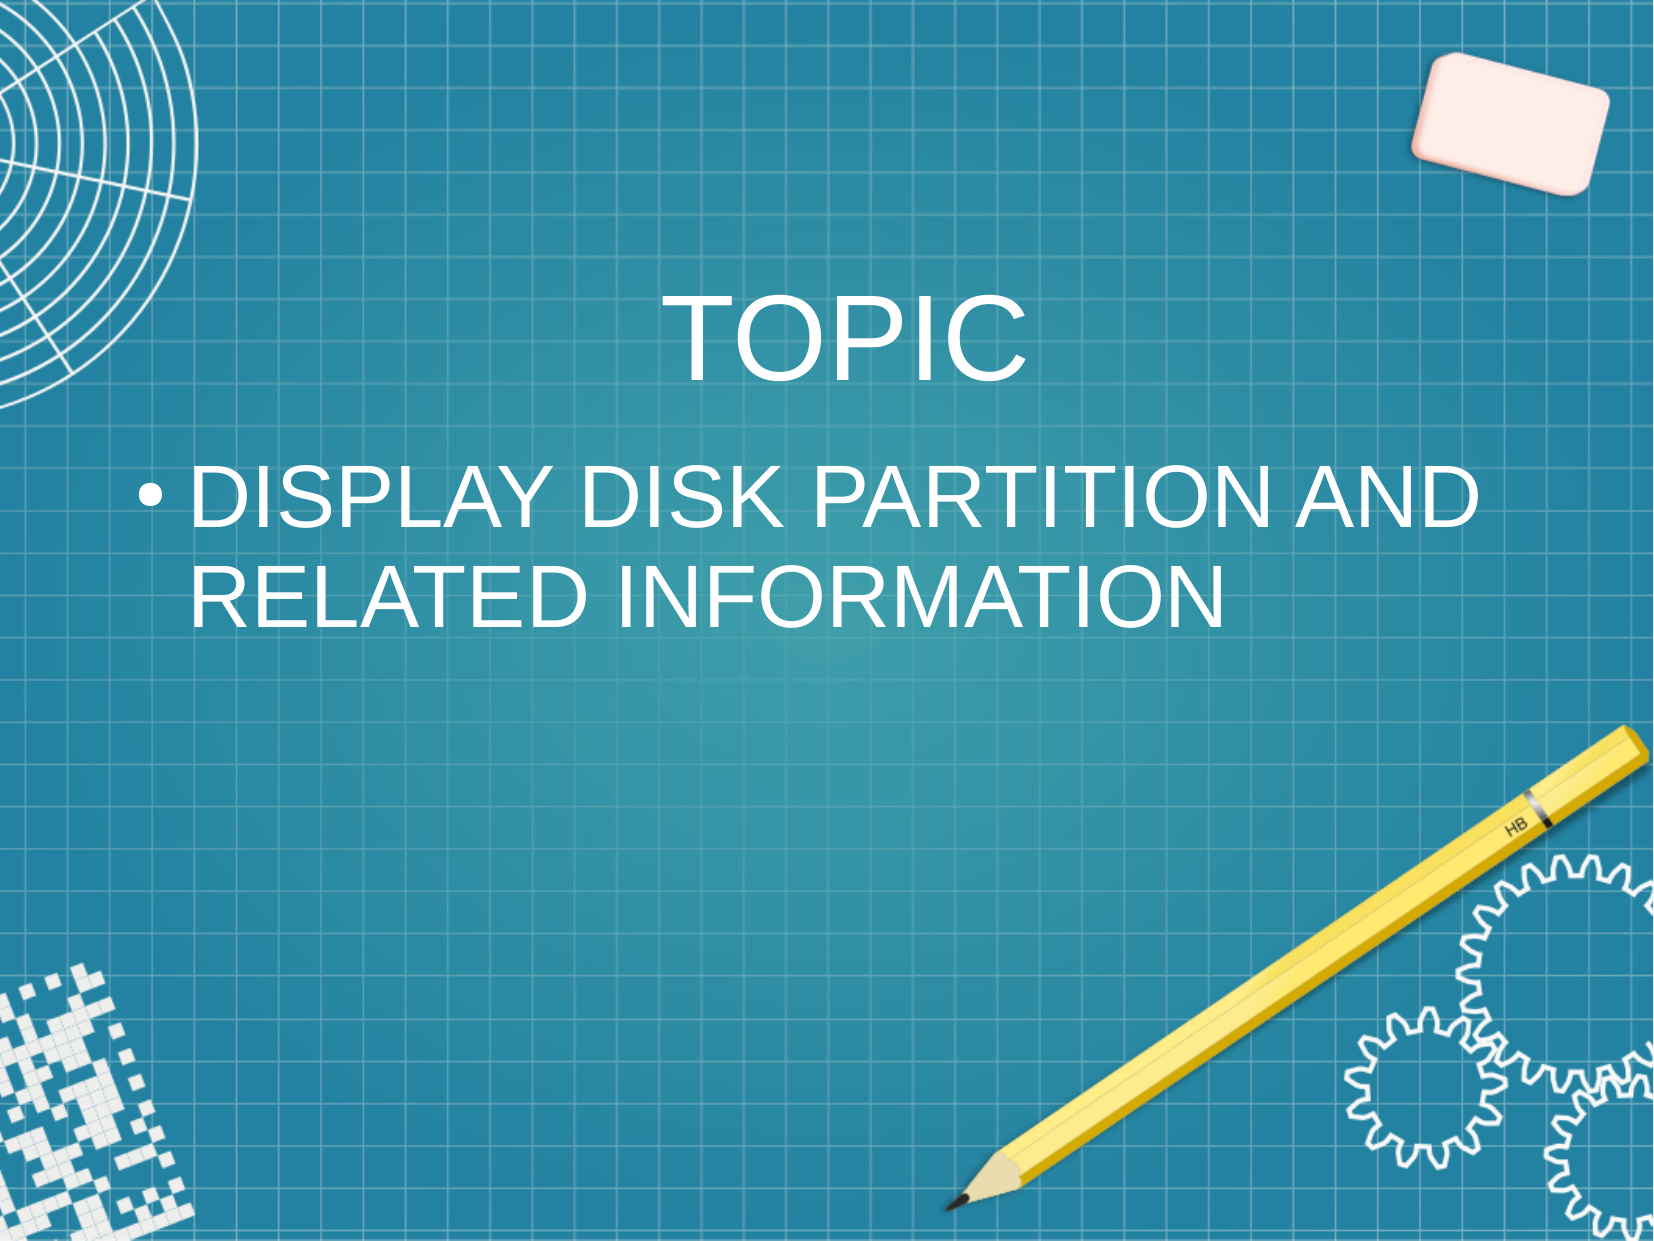

# TOPIC
DISPLAY DISK PARTITION AND RELATED INFORMATION